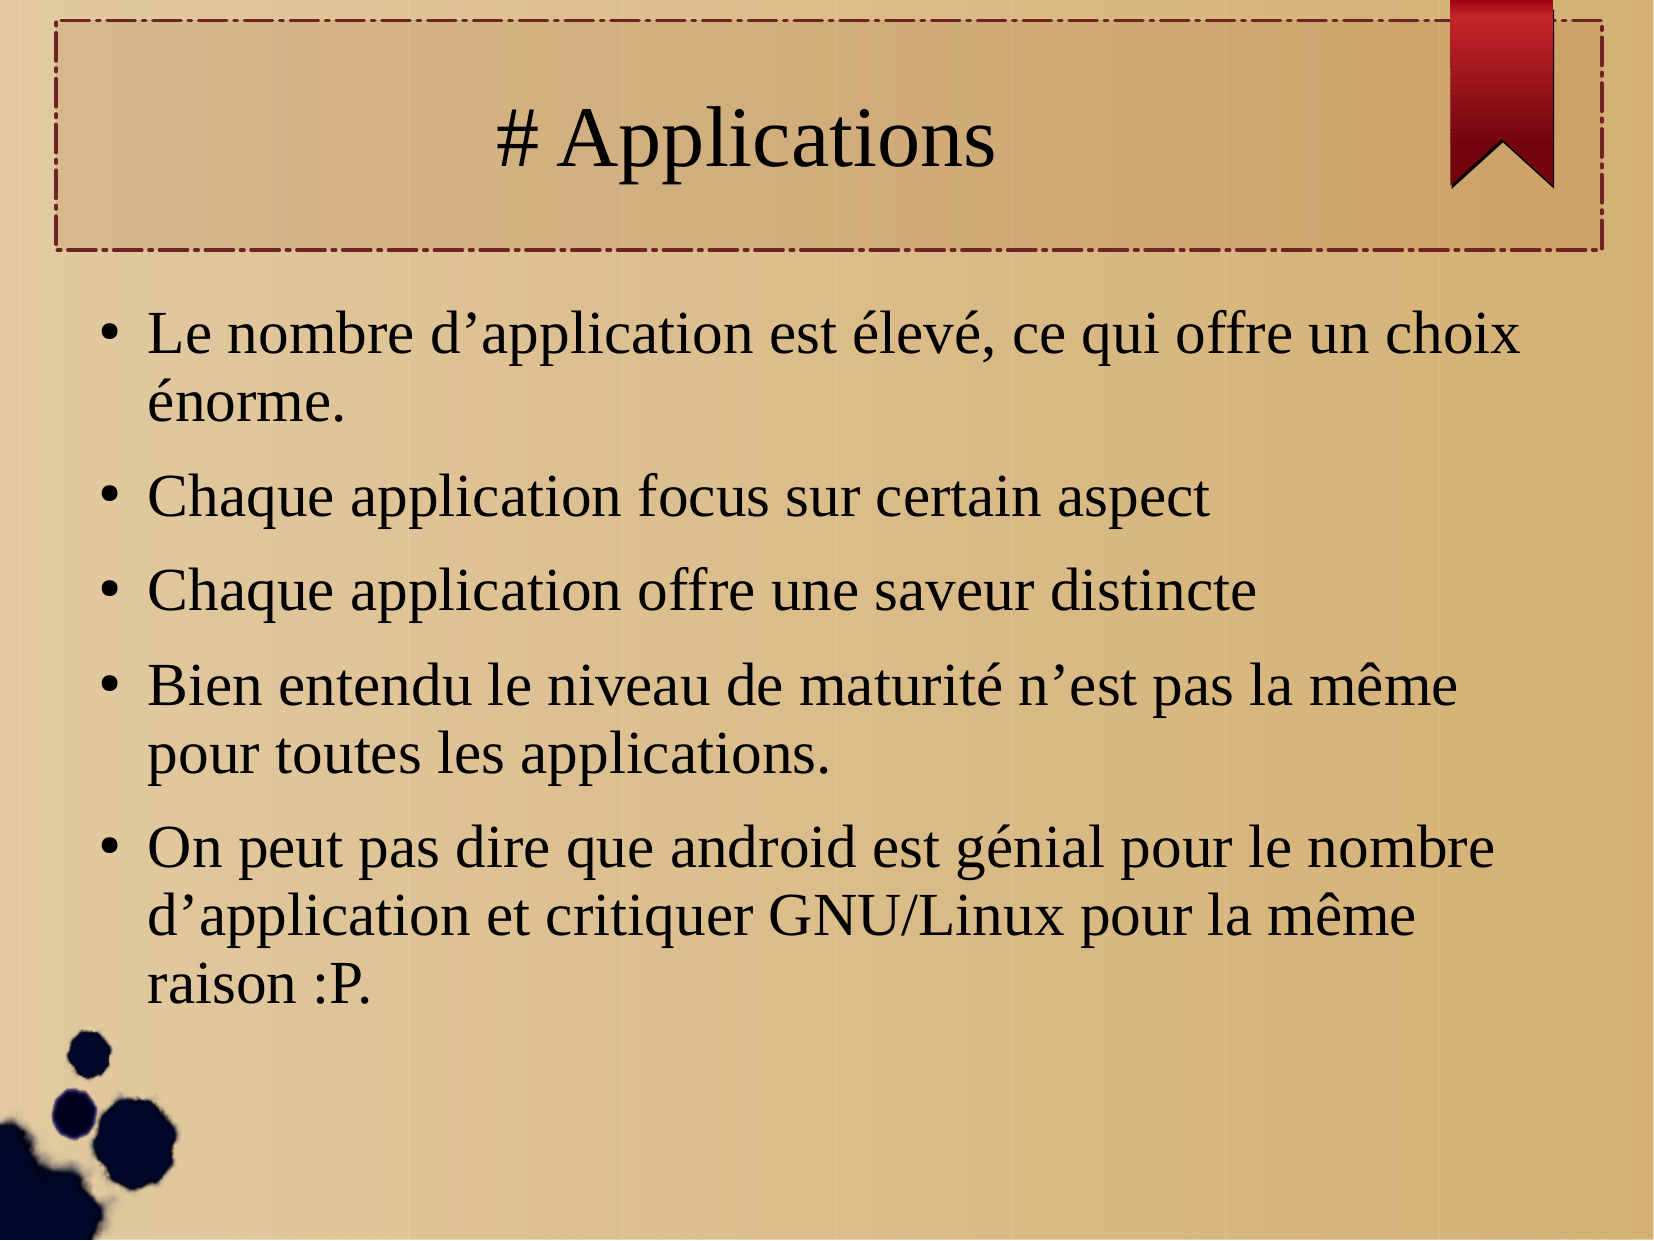

# # Applications
Le nombre d’application est élevé, ce qui offre un choix énorme.
Chaque application focus sur certain aspect
Chaque application offre une saveur distincte
Bien entendu le niveau de maturité n’est pas la même pour toutes les applications.
On peut pas dire que android est génial pour le nombre d’application et critiquer GNU/Linux pour la même raison :P.